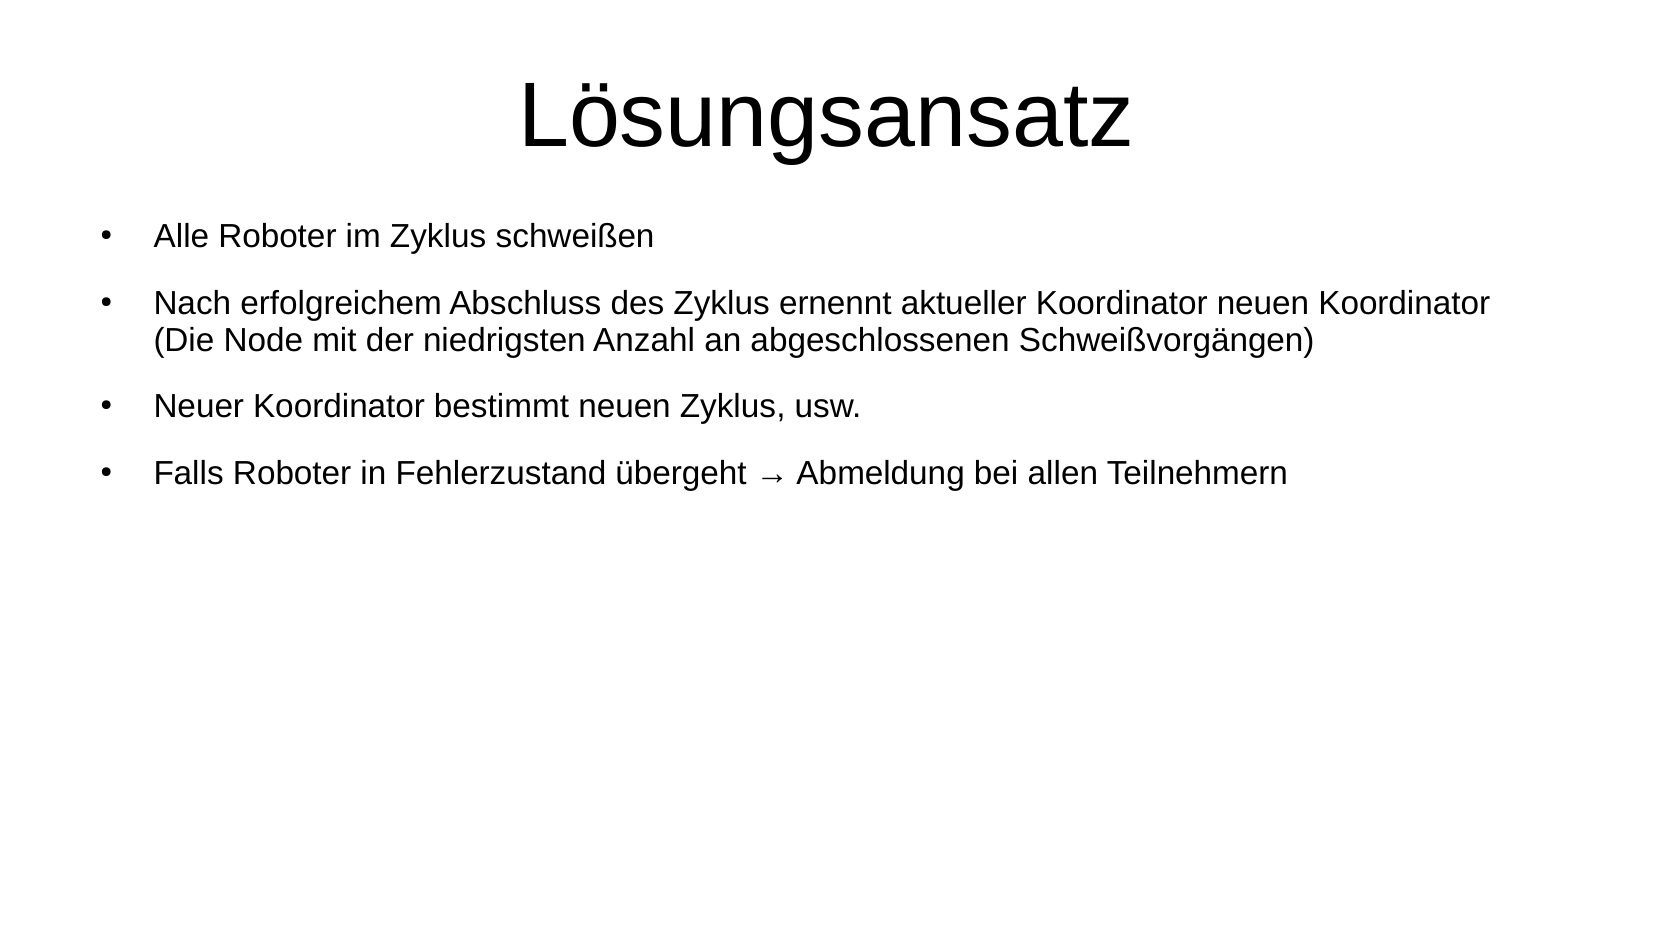

# Lösungsansatz
Alle Roboter im Zyklus schweißen
Nach erfolgreichem Abschluss des Zyklus ernennt aktueller Koordinator neuen Koordinator
(Die Node mit der niedrigsten Anzahl an abgeschlossenen Schweißvorgängen)
Neuer Koordinator bestimmt neuen Zyklus, usw.
Falls Roboter in Fehlerzustand übergeht → Abmeldung bei allen Teilnehmern